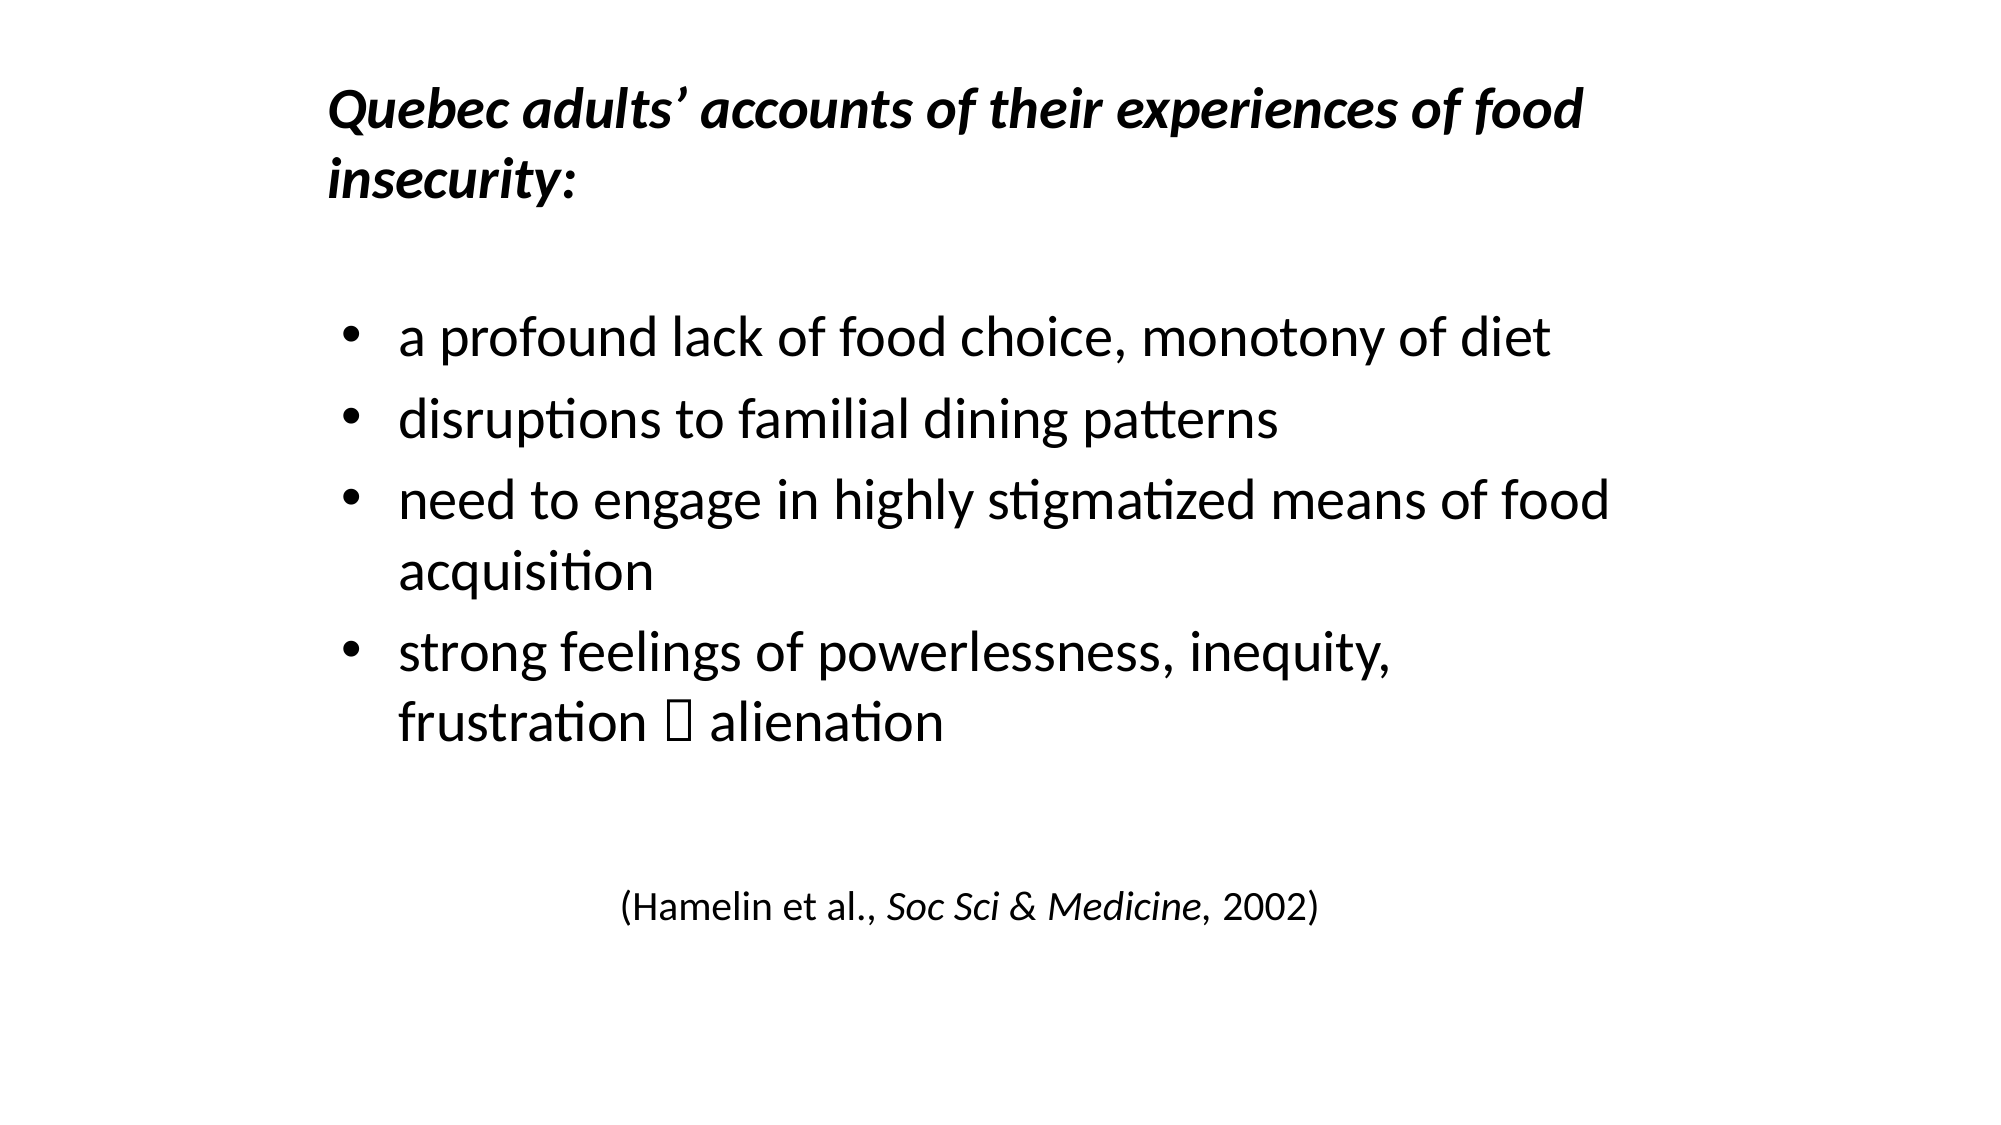

# Quebec adults’ accounts of their experiences of food insecurity:
a profound lack of food choice, monotony of diet
disruptions to familial dining patterns
need to engage in highly stigmatized means of food acquisition
strong feelings of powerlessness, inequity, frustration  alienation
				(Hamelin et al., Soc Sci & Medicine, 2002)